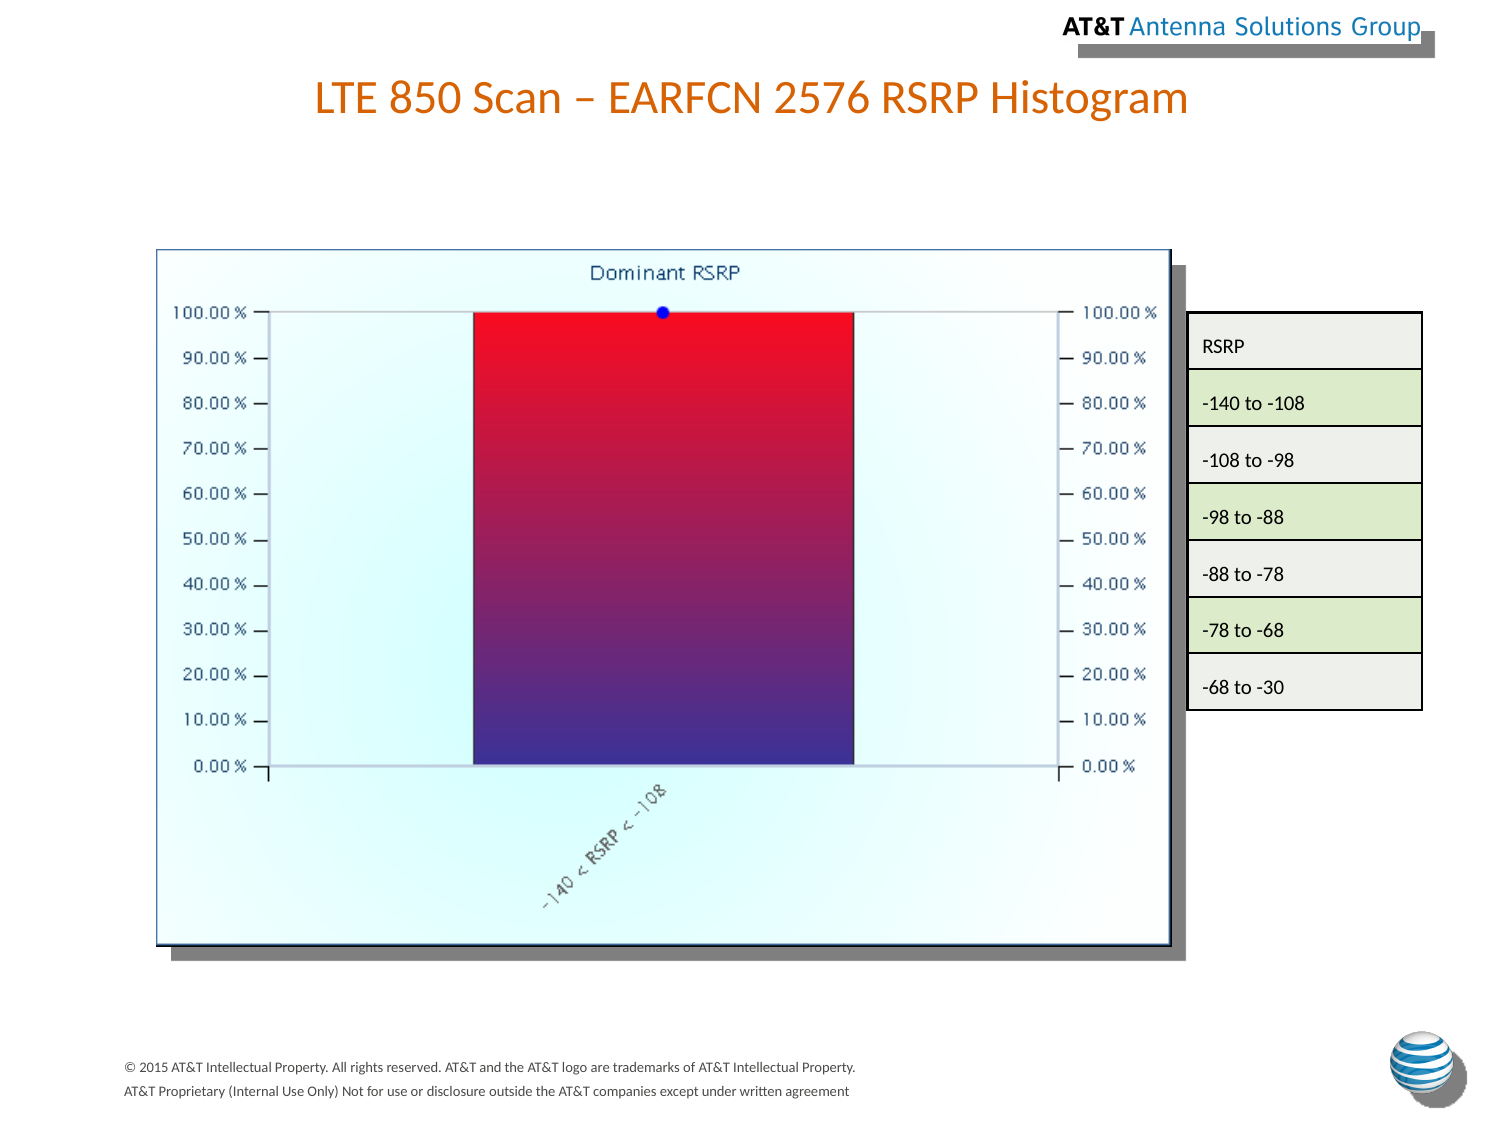

LTE 850 Scan – EARFCN 2576 RSRP Histogram
| RSRP |
| --- |
| -140 to -108 |
| -108 to -98 |
| -98 to -88 |
| -88 to -78 |
| -78 to -68 |
| -68 to -30 |
© 2015 AT&T Intellectual Property. All rights reserved. AT&T and the AT&T logo are trademarks of AT&T Intellectual Property.
AT&T Proprietary (Internal Use Only) Not for use or disclosure outside the AT&T companies except under written agreement